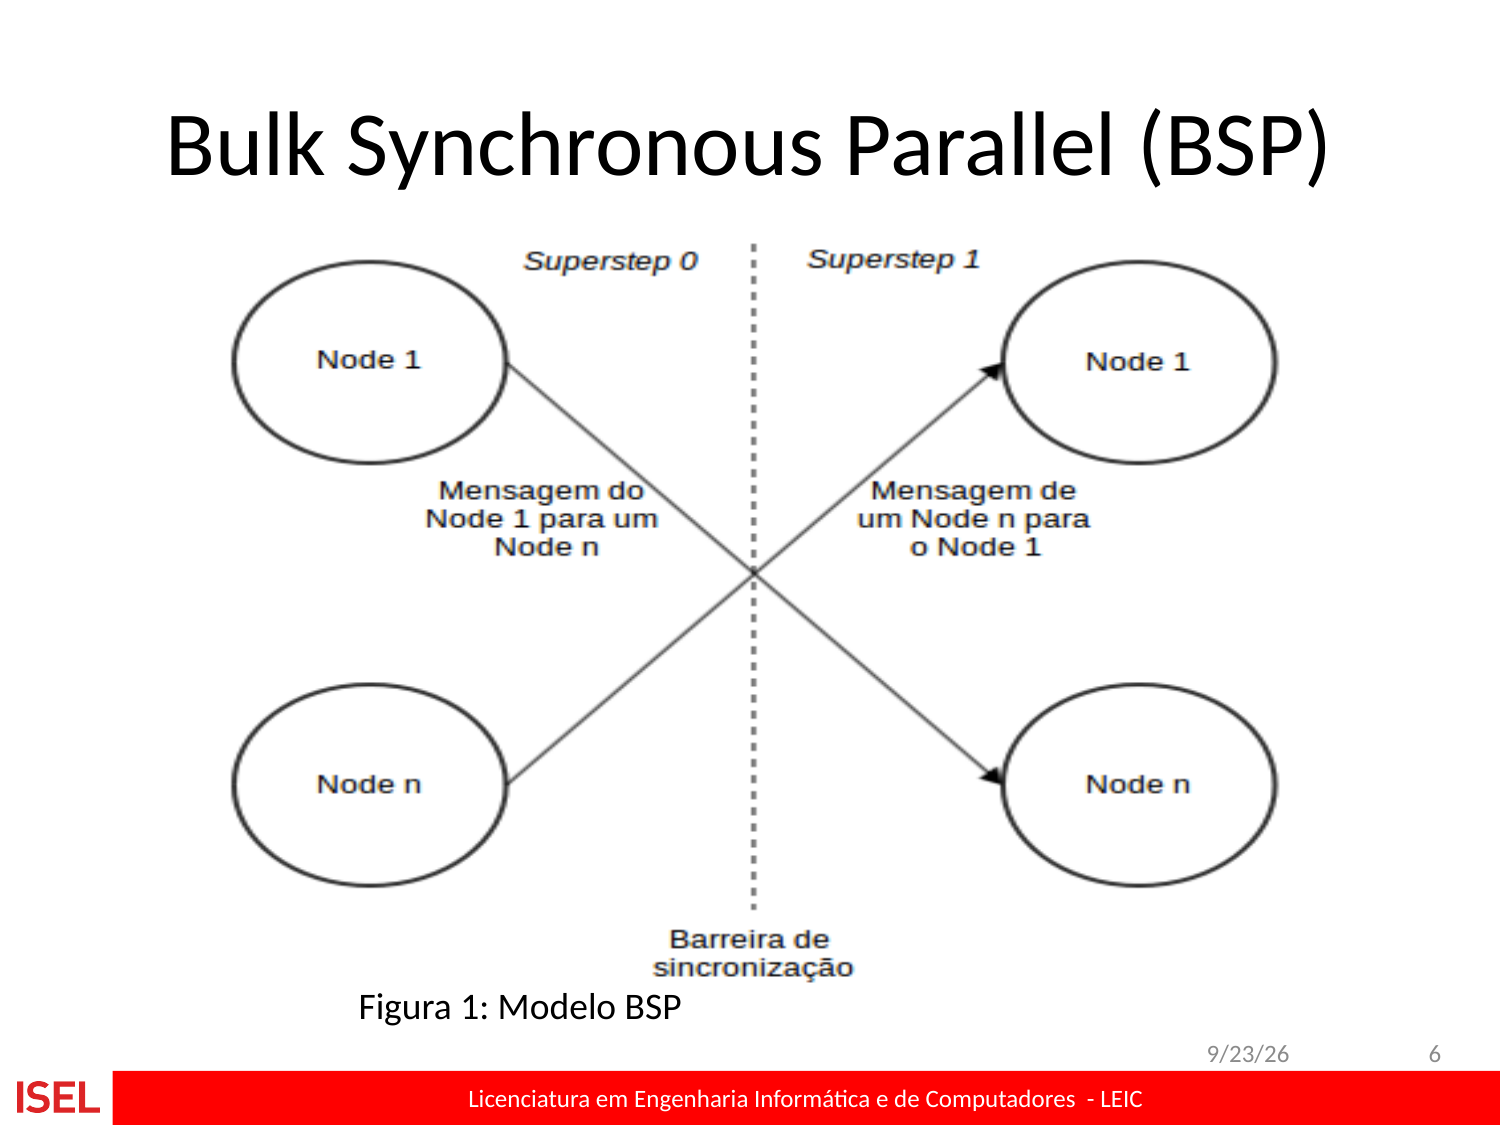

# Bulk Synchronous Parallel (BSP)
Figura 1: Modelo BSP
Licenciatura em Engenharia Informática e de Computadores - LEIC